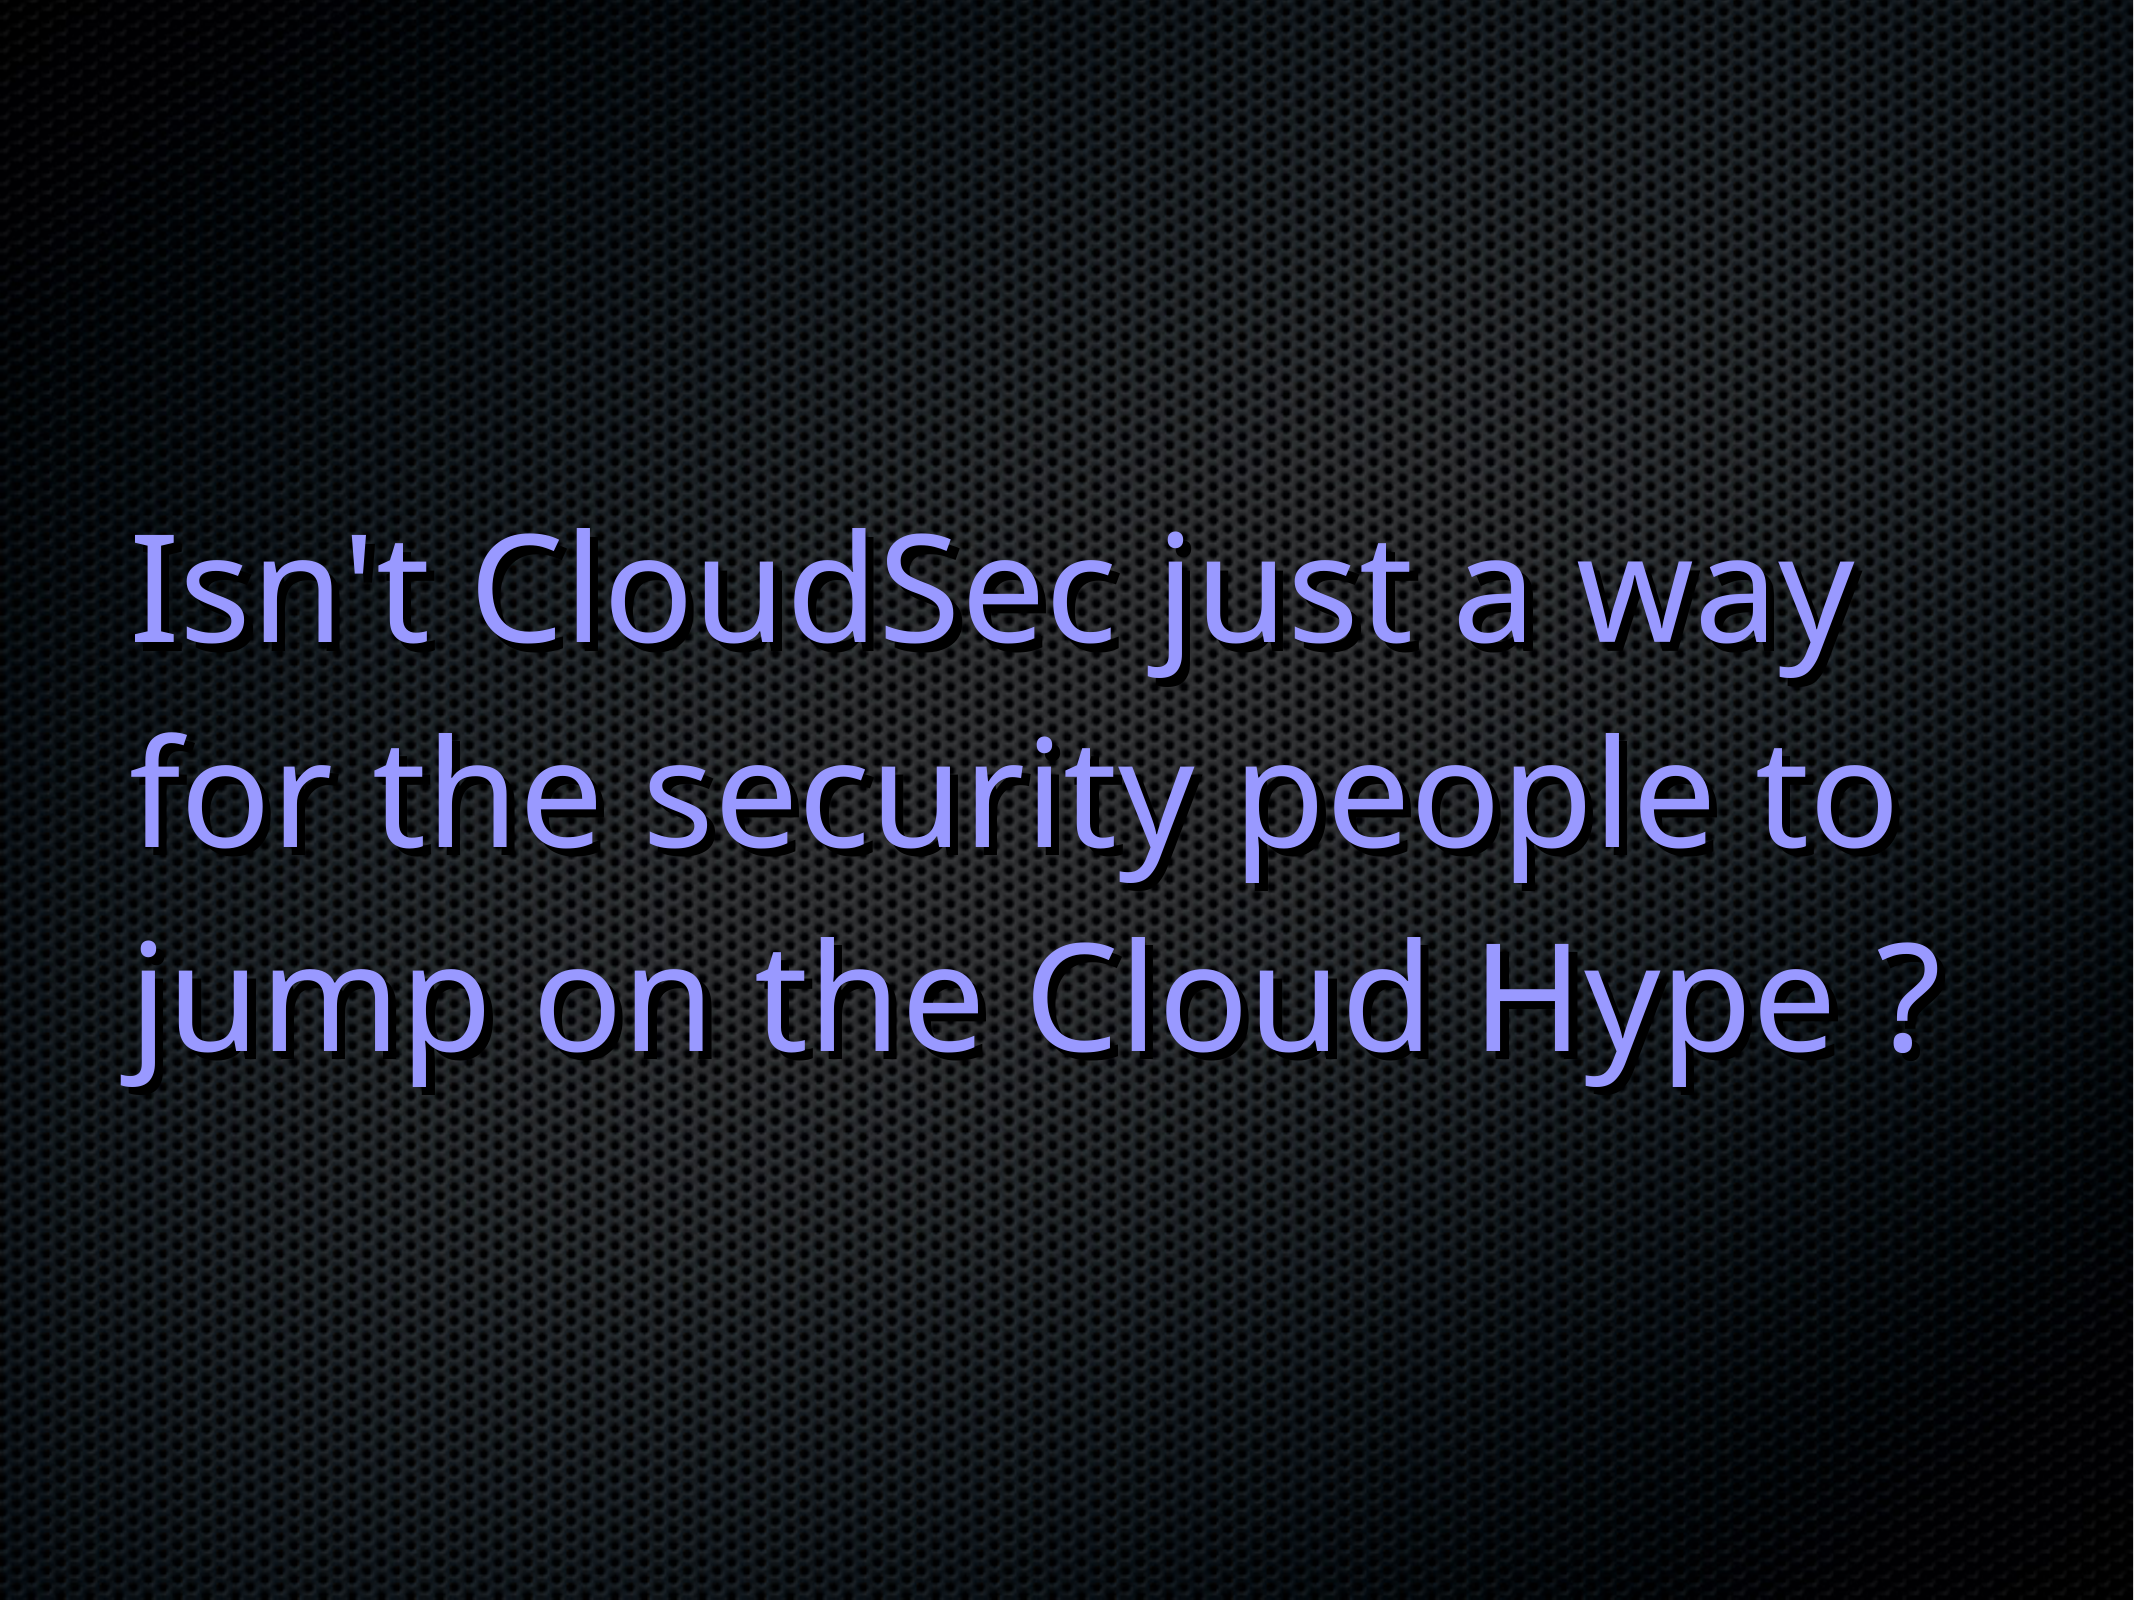

# Isn't CloudSec just a way for the security people to jump on the Cloud Hype ?